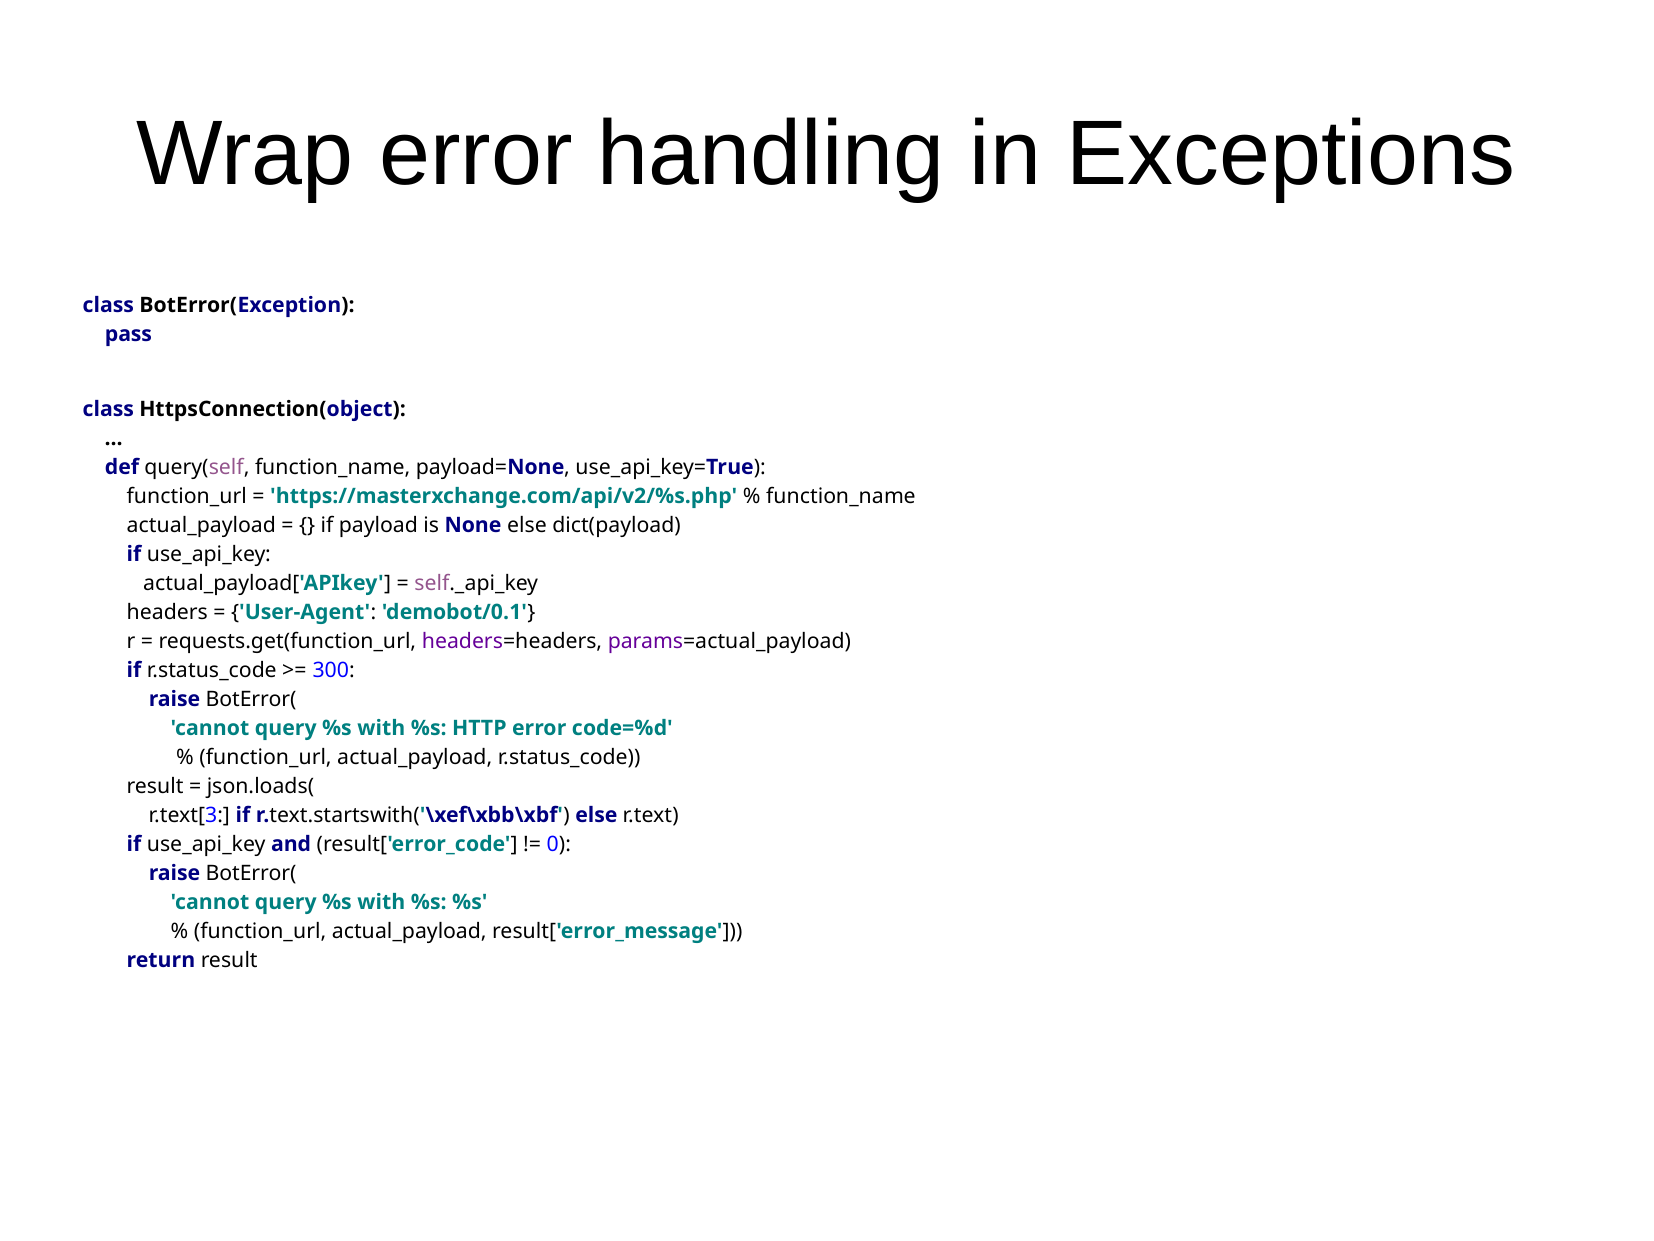

# Wrap error handling in Exceptions
class BotError(Exception):
 pass
class HttpsConnection(object):
 ...
 def query(self, function_name, payload=None, use_api_key=True):
 function_url = 'https://masterxchange.com/api/v2/%s.php' % function_name
 actual_payload = {} if payload is None else dict(payload)
 if use_api_key:
 actual_payload['APIkey'] = self._api_key
 headers = {'User-Agent': 'demobot/0.1'}
 r = requests.get(function_url, headers=headers, params=actual_payload)
 if r.status_code >= 300:
 raise BotError(
 'cannot query %s with %s: HTTP error code=%d'
 % (function_url, actual_payload, r.status_code))
 result = json.loads(
 r.text[3:] if r.text.startswith('\xef\xbb\xbf') else r.text)
 if use_api_key and (result['error_code'] != 0):
 raise BotError(
 'cannot query %s with %s: %s'
 % (function_url, actual_payload, result['error_message']))
 return result